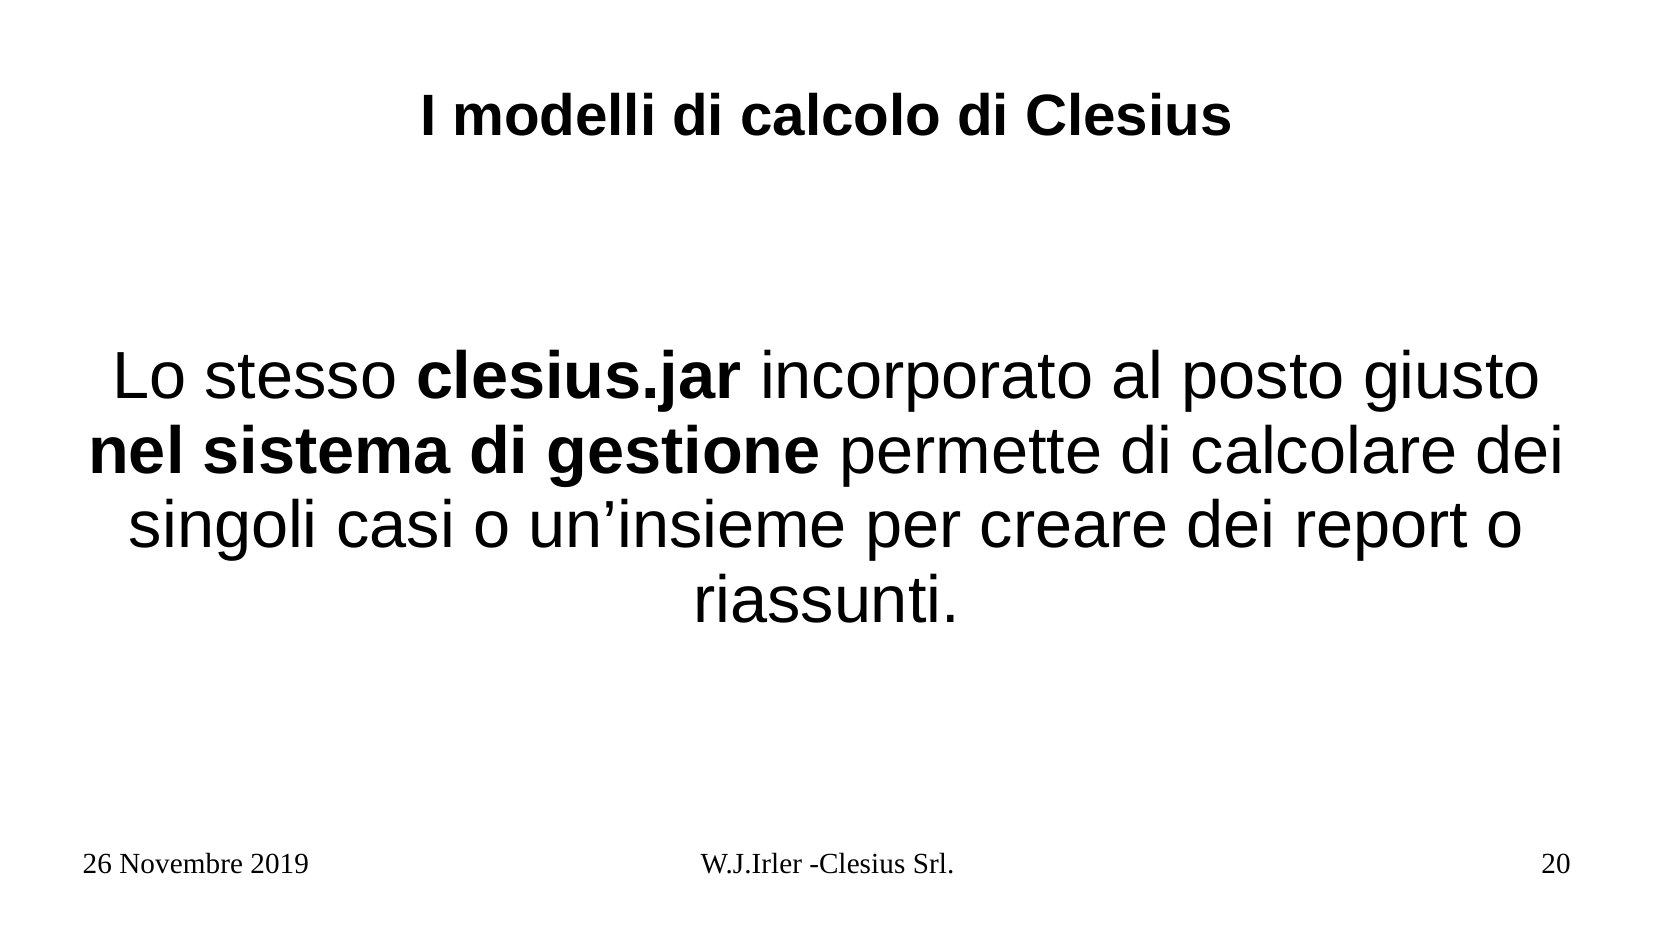

# I modelli di calcolo di Clesius
Lo stesso clesius.jar incorporato al posto giusto nel sistema di gestione permette di calcolare dei singoli casi o un’insieme per creare dei report o riassunti.
26 Novembre 2019
W.J.Irler -Clesius Srl.
20